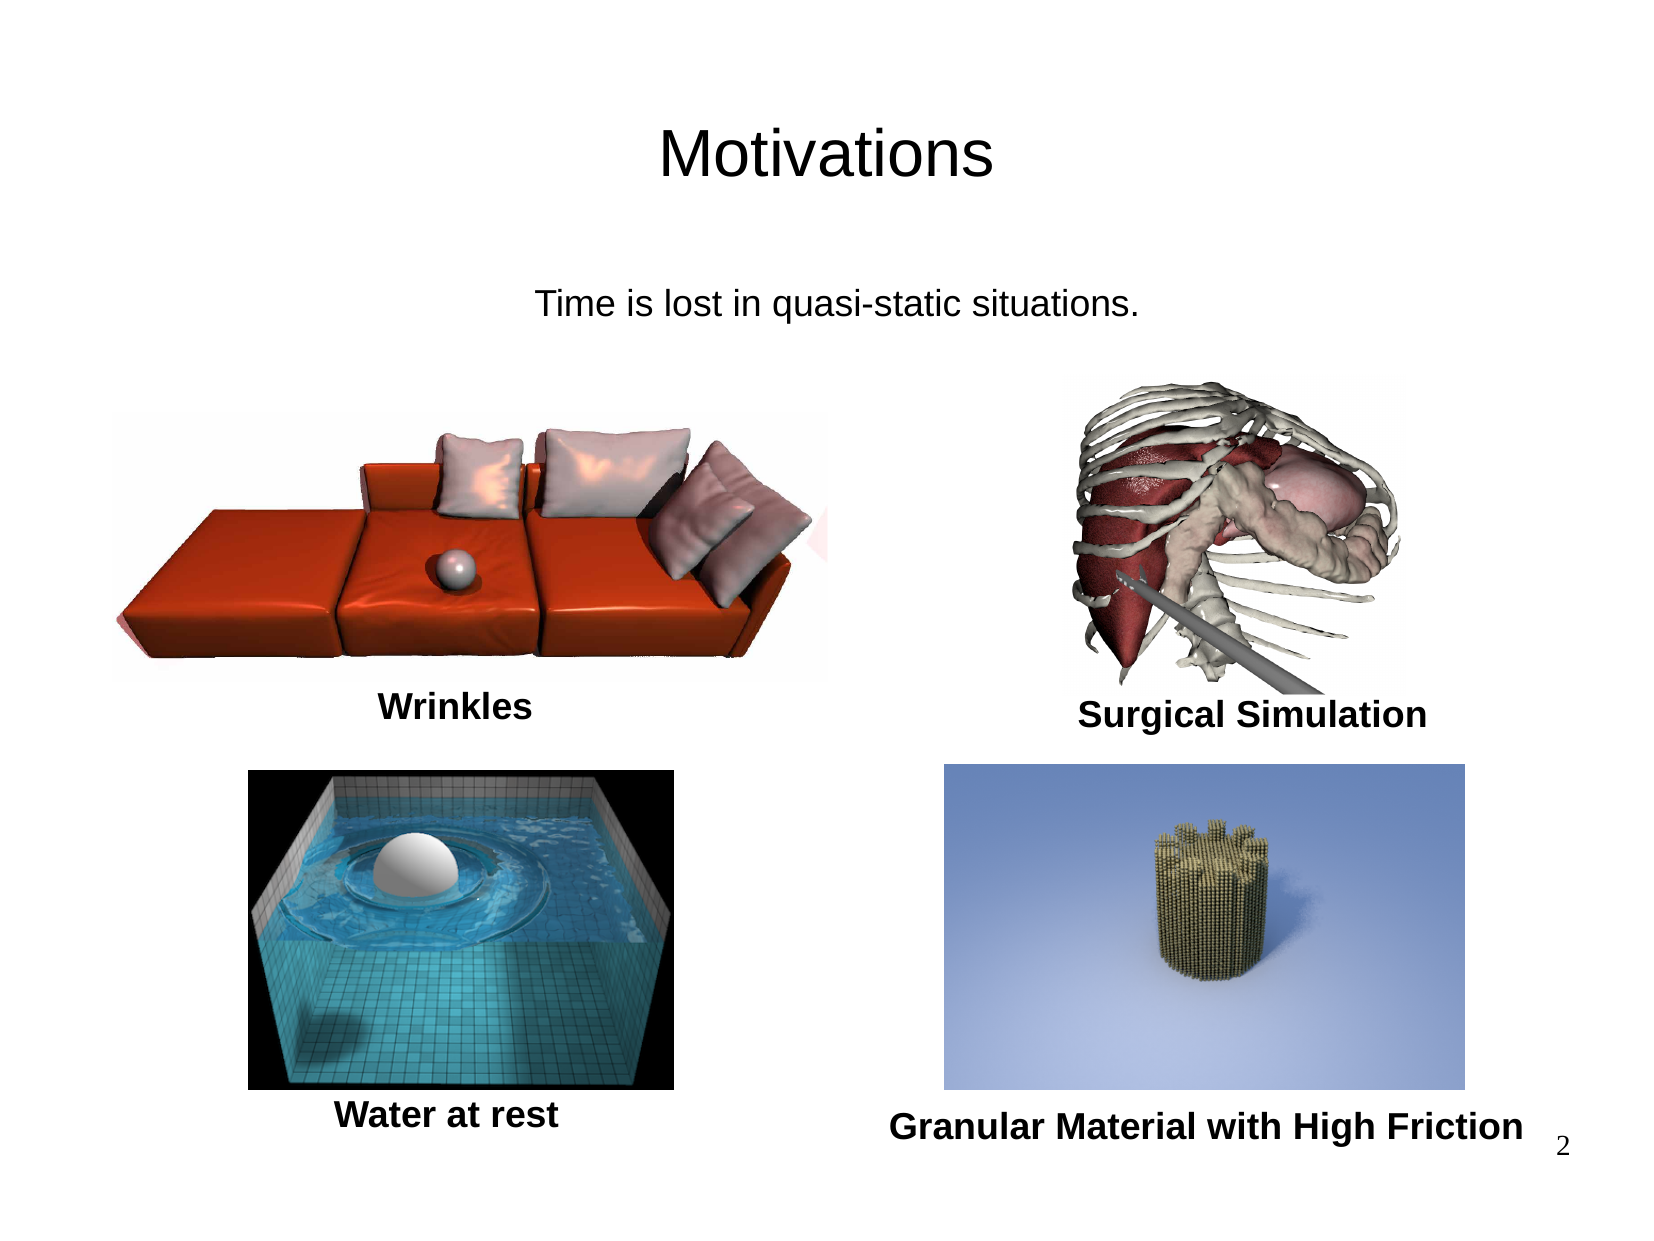

# Motivations
Time is lost in quasi-static situations.
Wrinkles
Surgical Simulation
Water at rest
Granular Material with High Friction
2